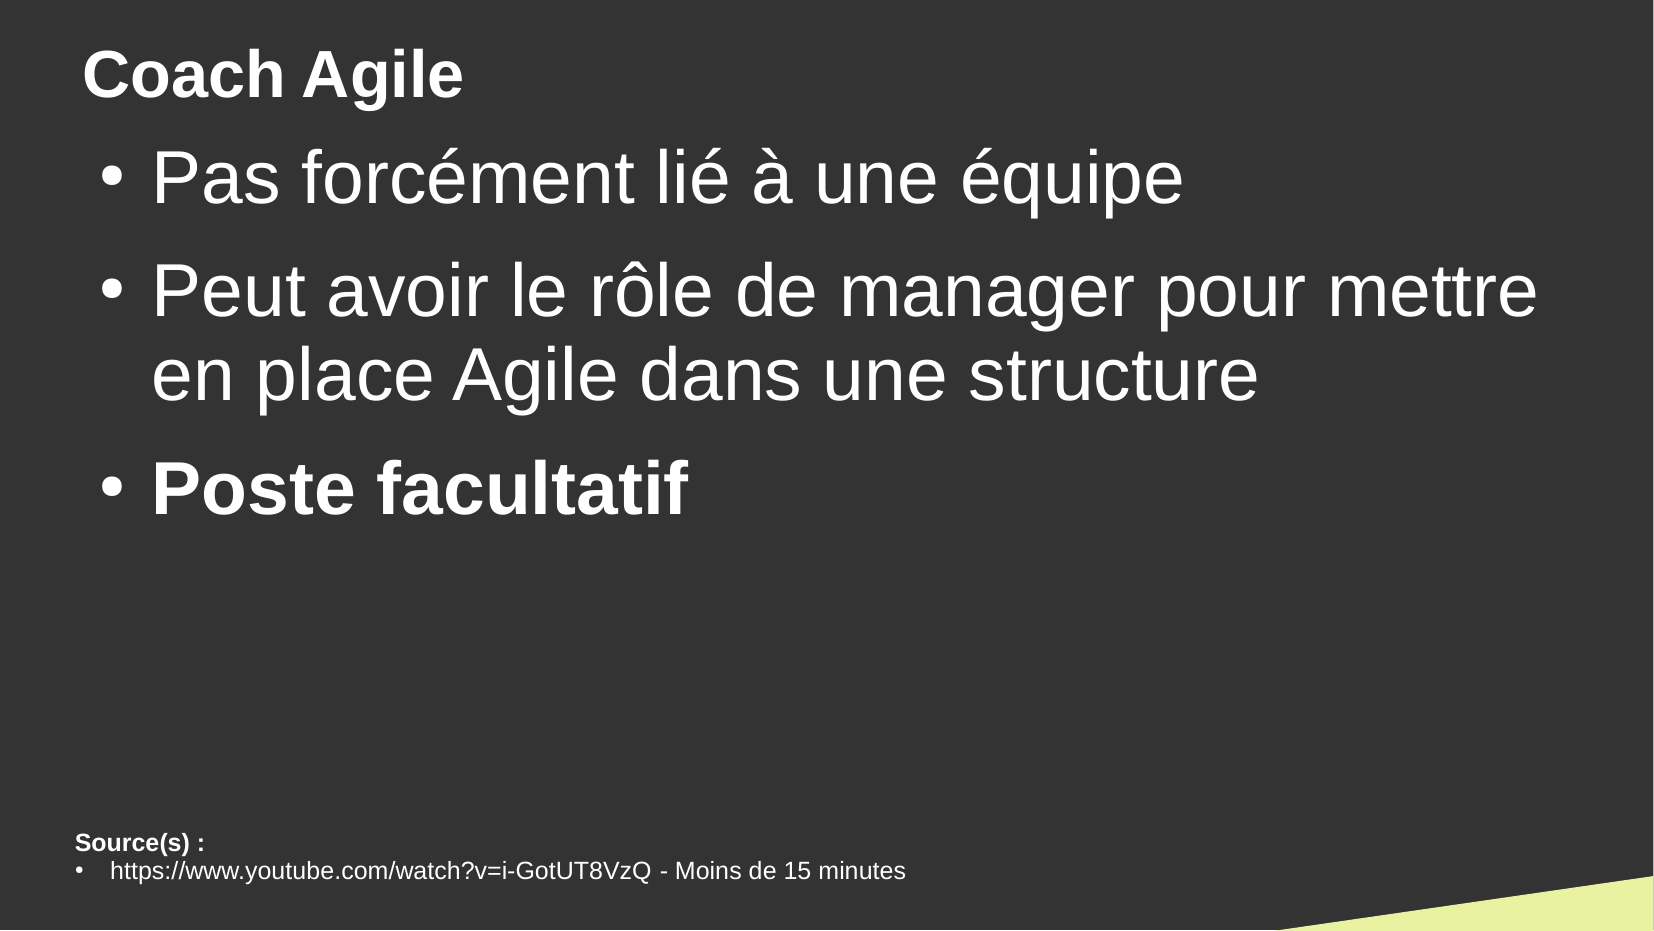

# Coach Agile
Pas forcément lié à une équipe
Peut avoir le rôle de manager pour mettre en place Agile dans une structure
Poste facultatif
Source(s) :
https://www.youtube.com/watch?v=i-GotUT8VzQ - Moins de 15 minutes